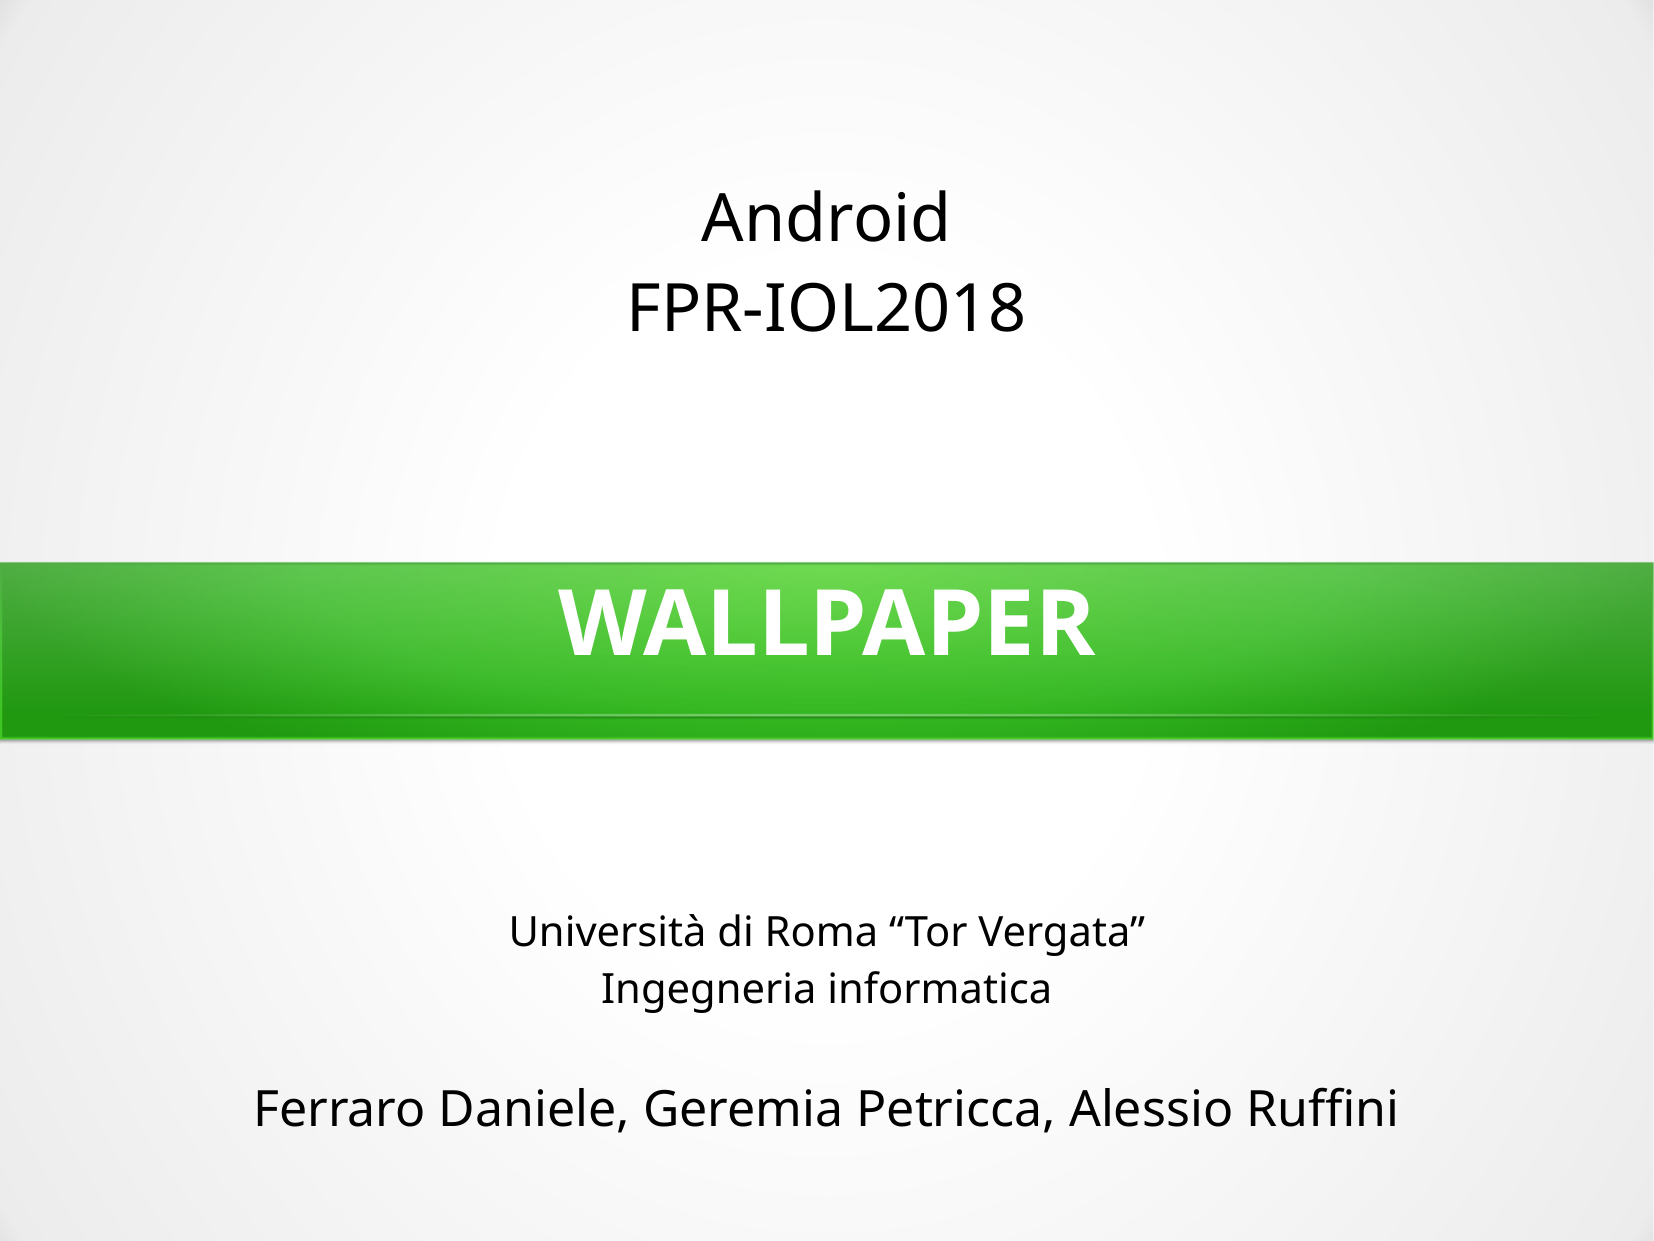

# Android
FPR-IOL2018
Università di Roma “Tor Vergata”
Ingegneria informatica
Ferraro Daniele, Geremia Petricca, Alessio Ruffini
WALLPAPER